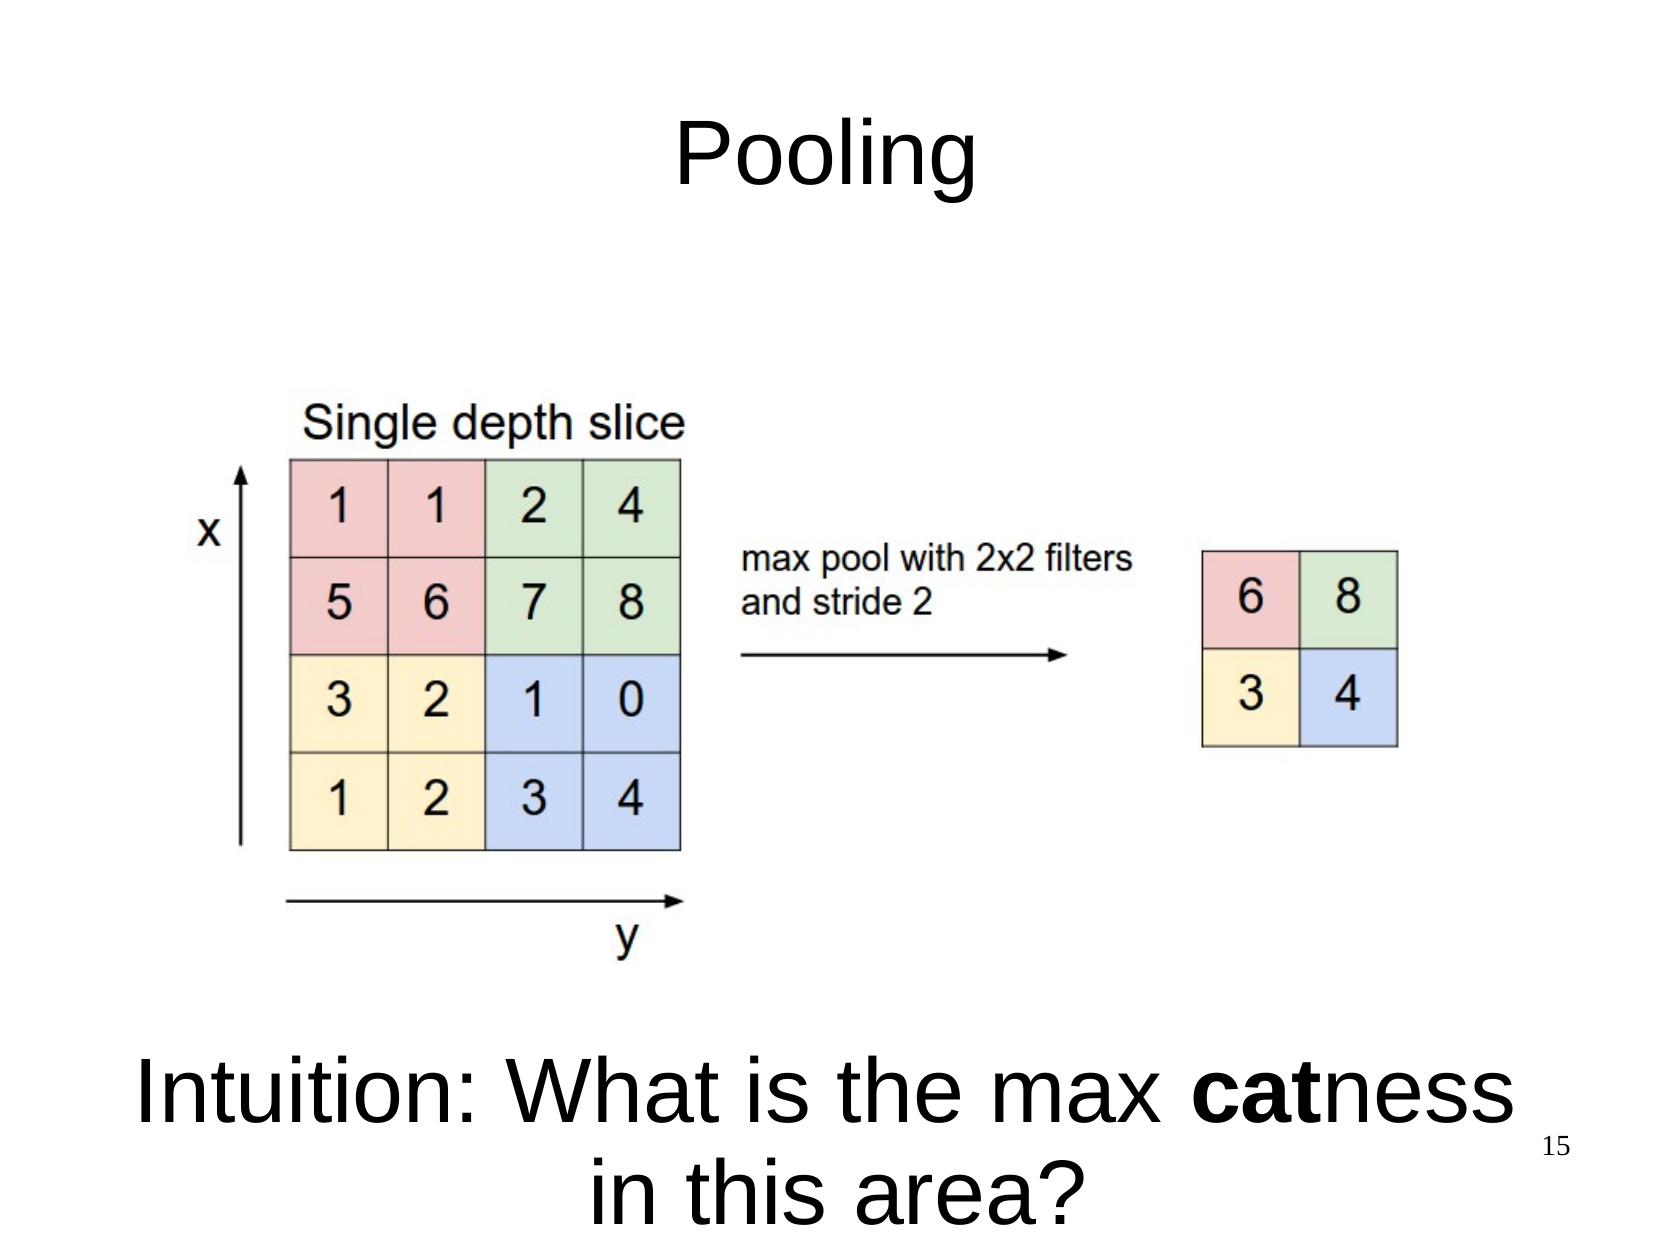

# Pooling
Intuition: What is the max catness
in this area?
15